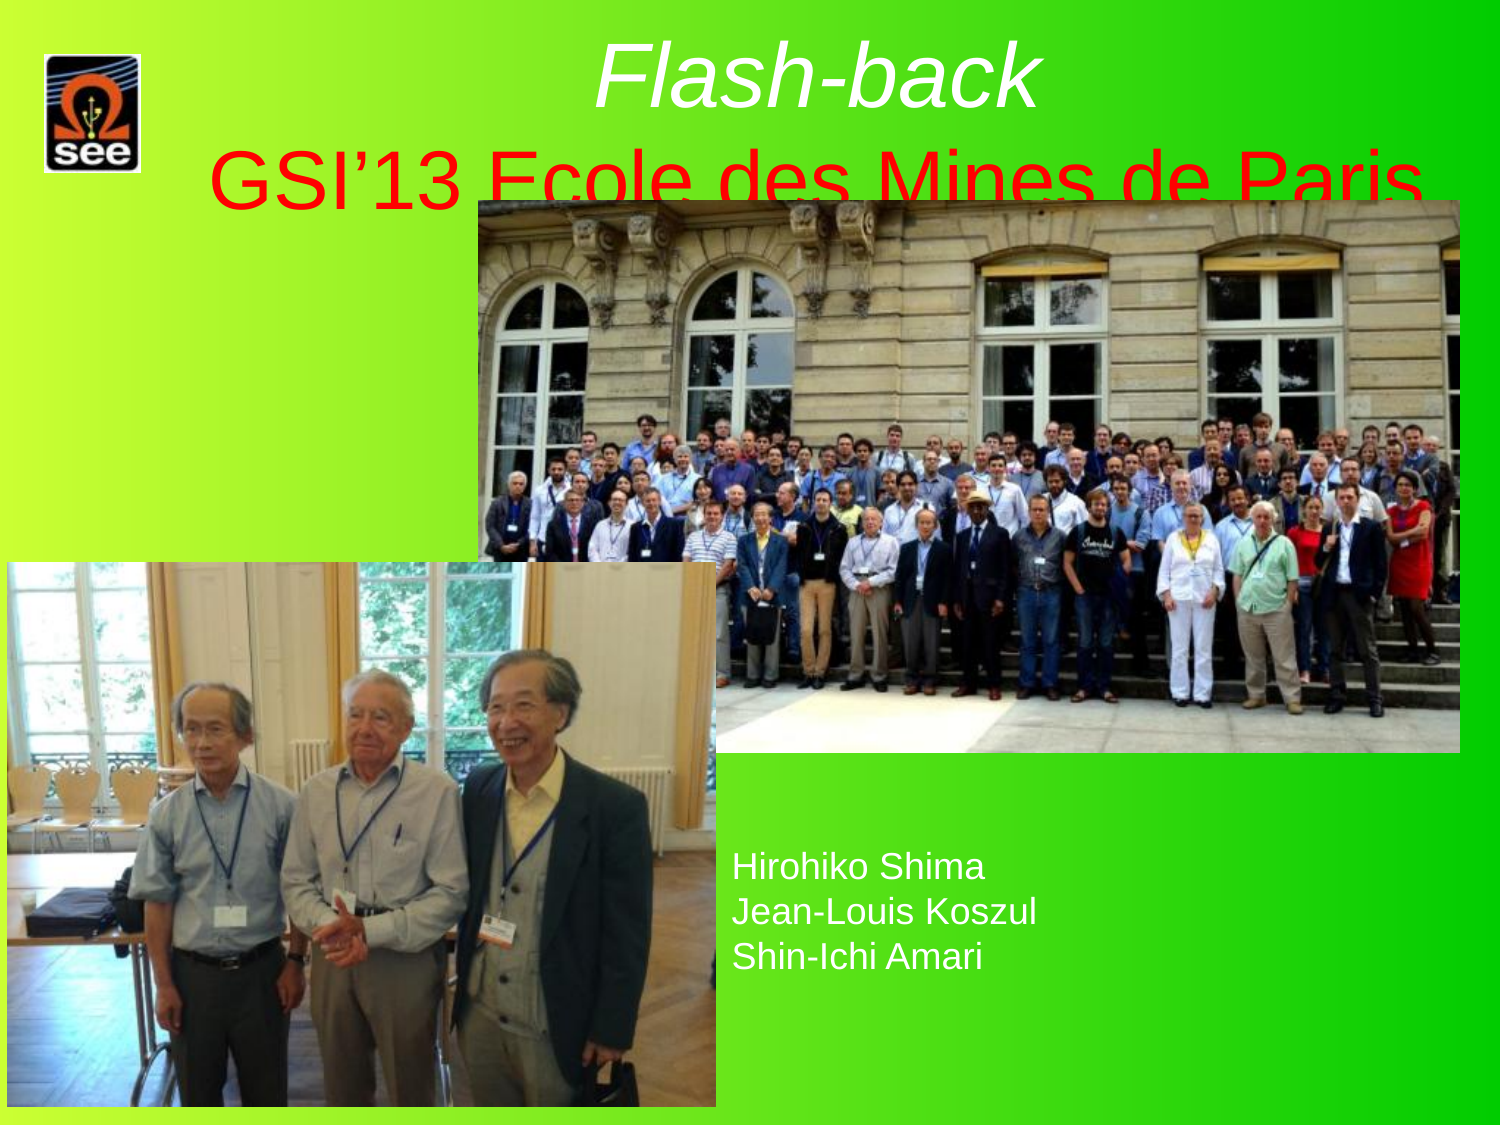

Flash-back
GSI’13 Ecole des Mines de Paris
Hirohiko Shima
Jean-Louis Koszul
Shin-Ichi Amari